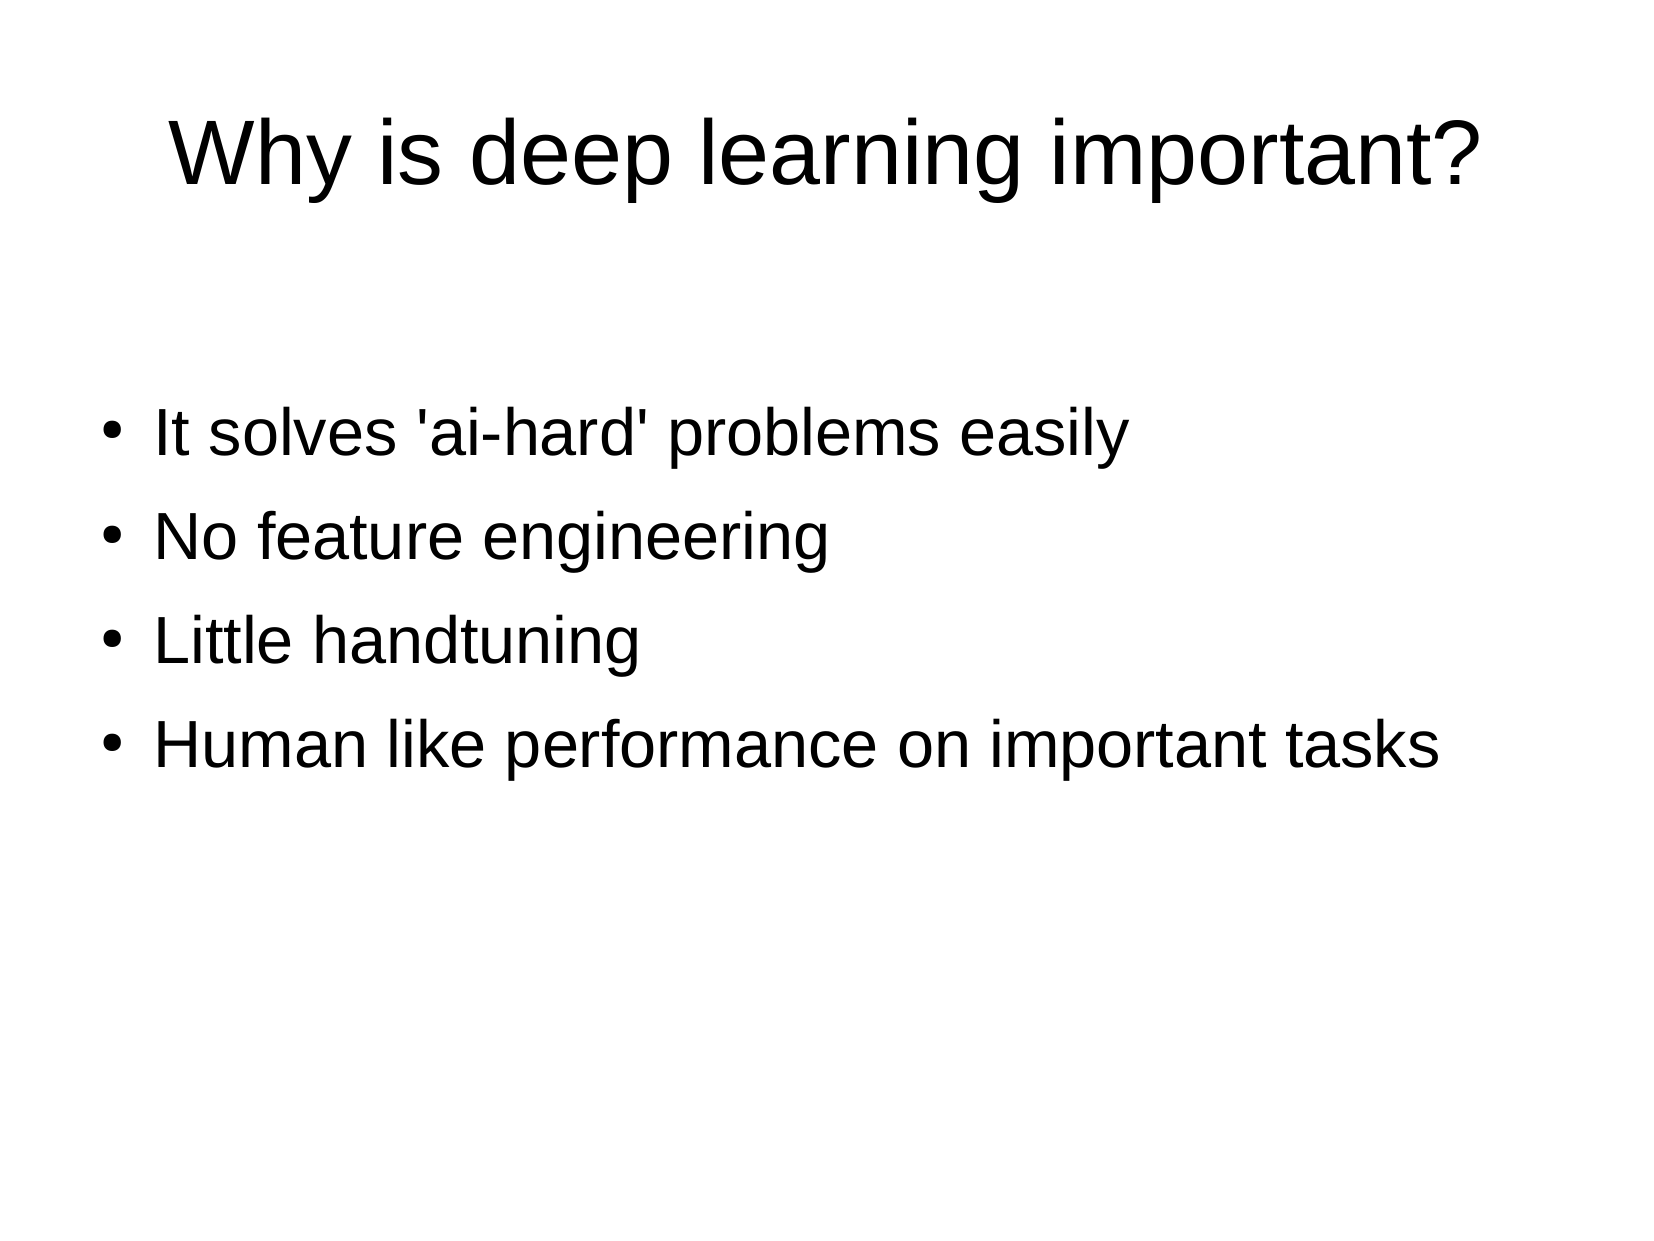

# Why is deep learning important?
It solves 'ai-hard' problems easily
No feature engineering
Little handtuning
Human like performance on important tasks